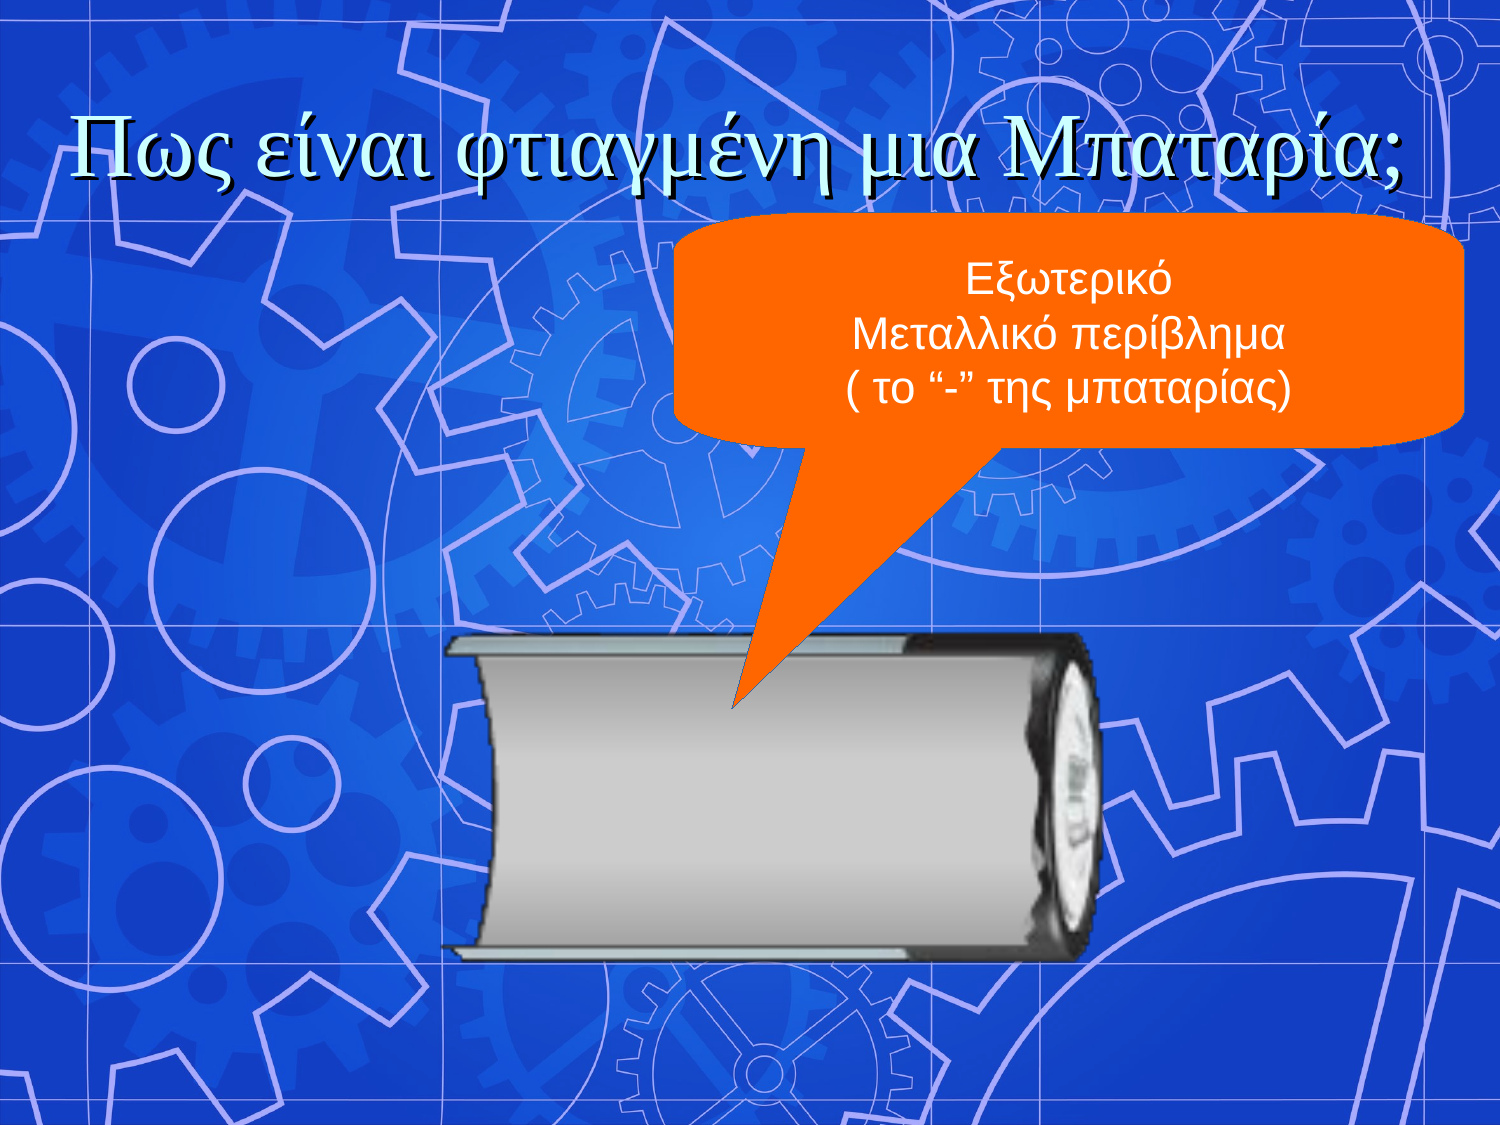

# Πως είναι φτιαγμένη μια Μπαταρία;
Εξωτερικό
Μεταλλικό περίβλημα
( το “-” της μπαταρίας)